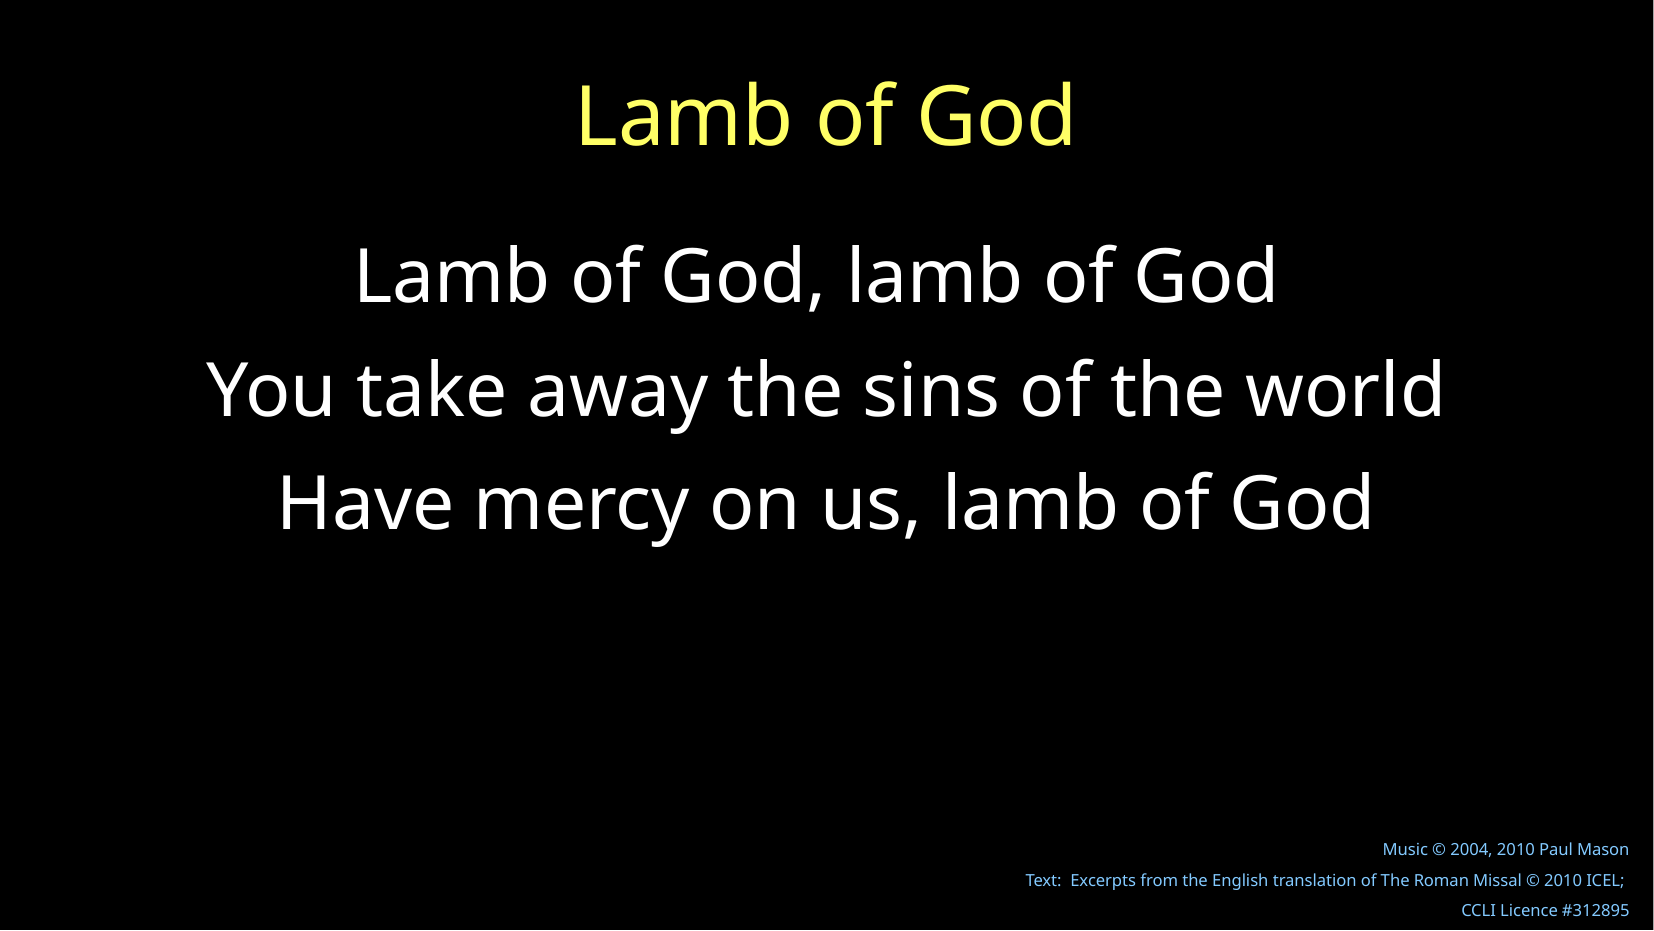

# Lamb of God
Lamb of God, lamb of God
You take away the sins of the world
Have mercy on us, lamb of God
Music © 2004, 2010 Paul Mason
Text: Excerpts from the English translation of The Roman Missal © 2010 ICEL;
CCLI Licence #312895